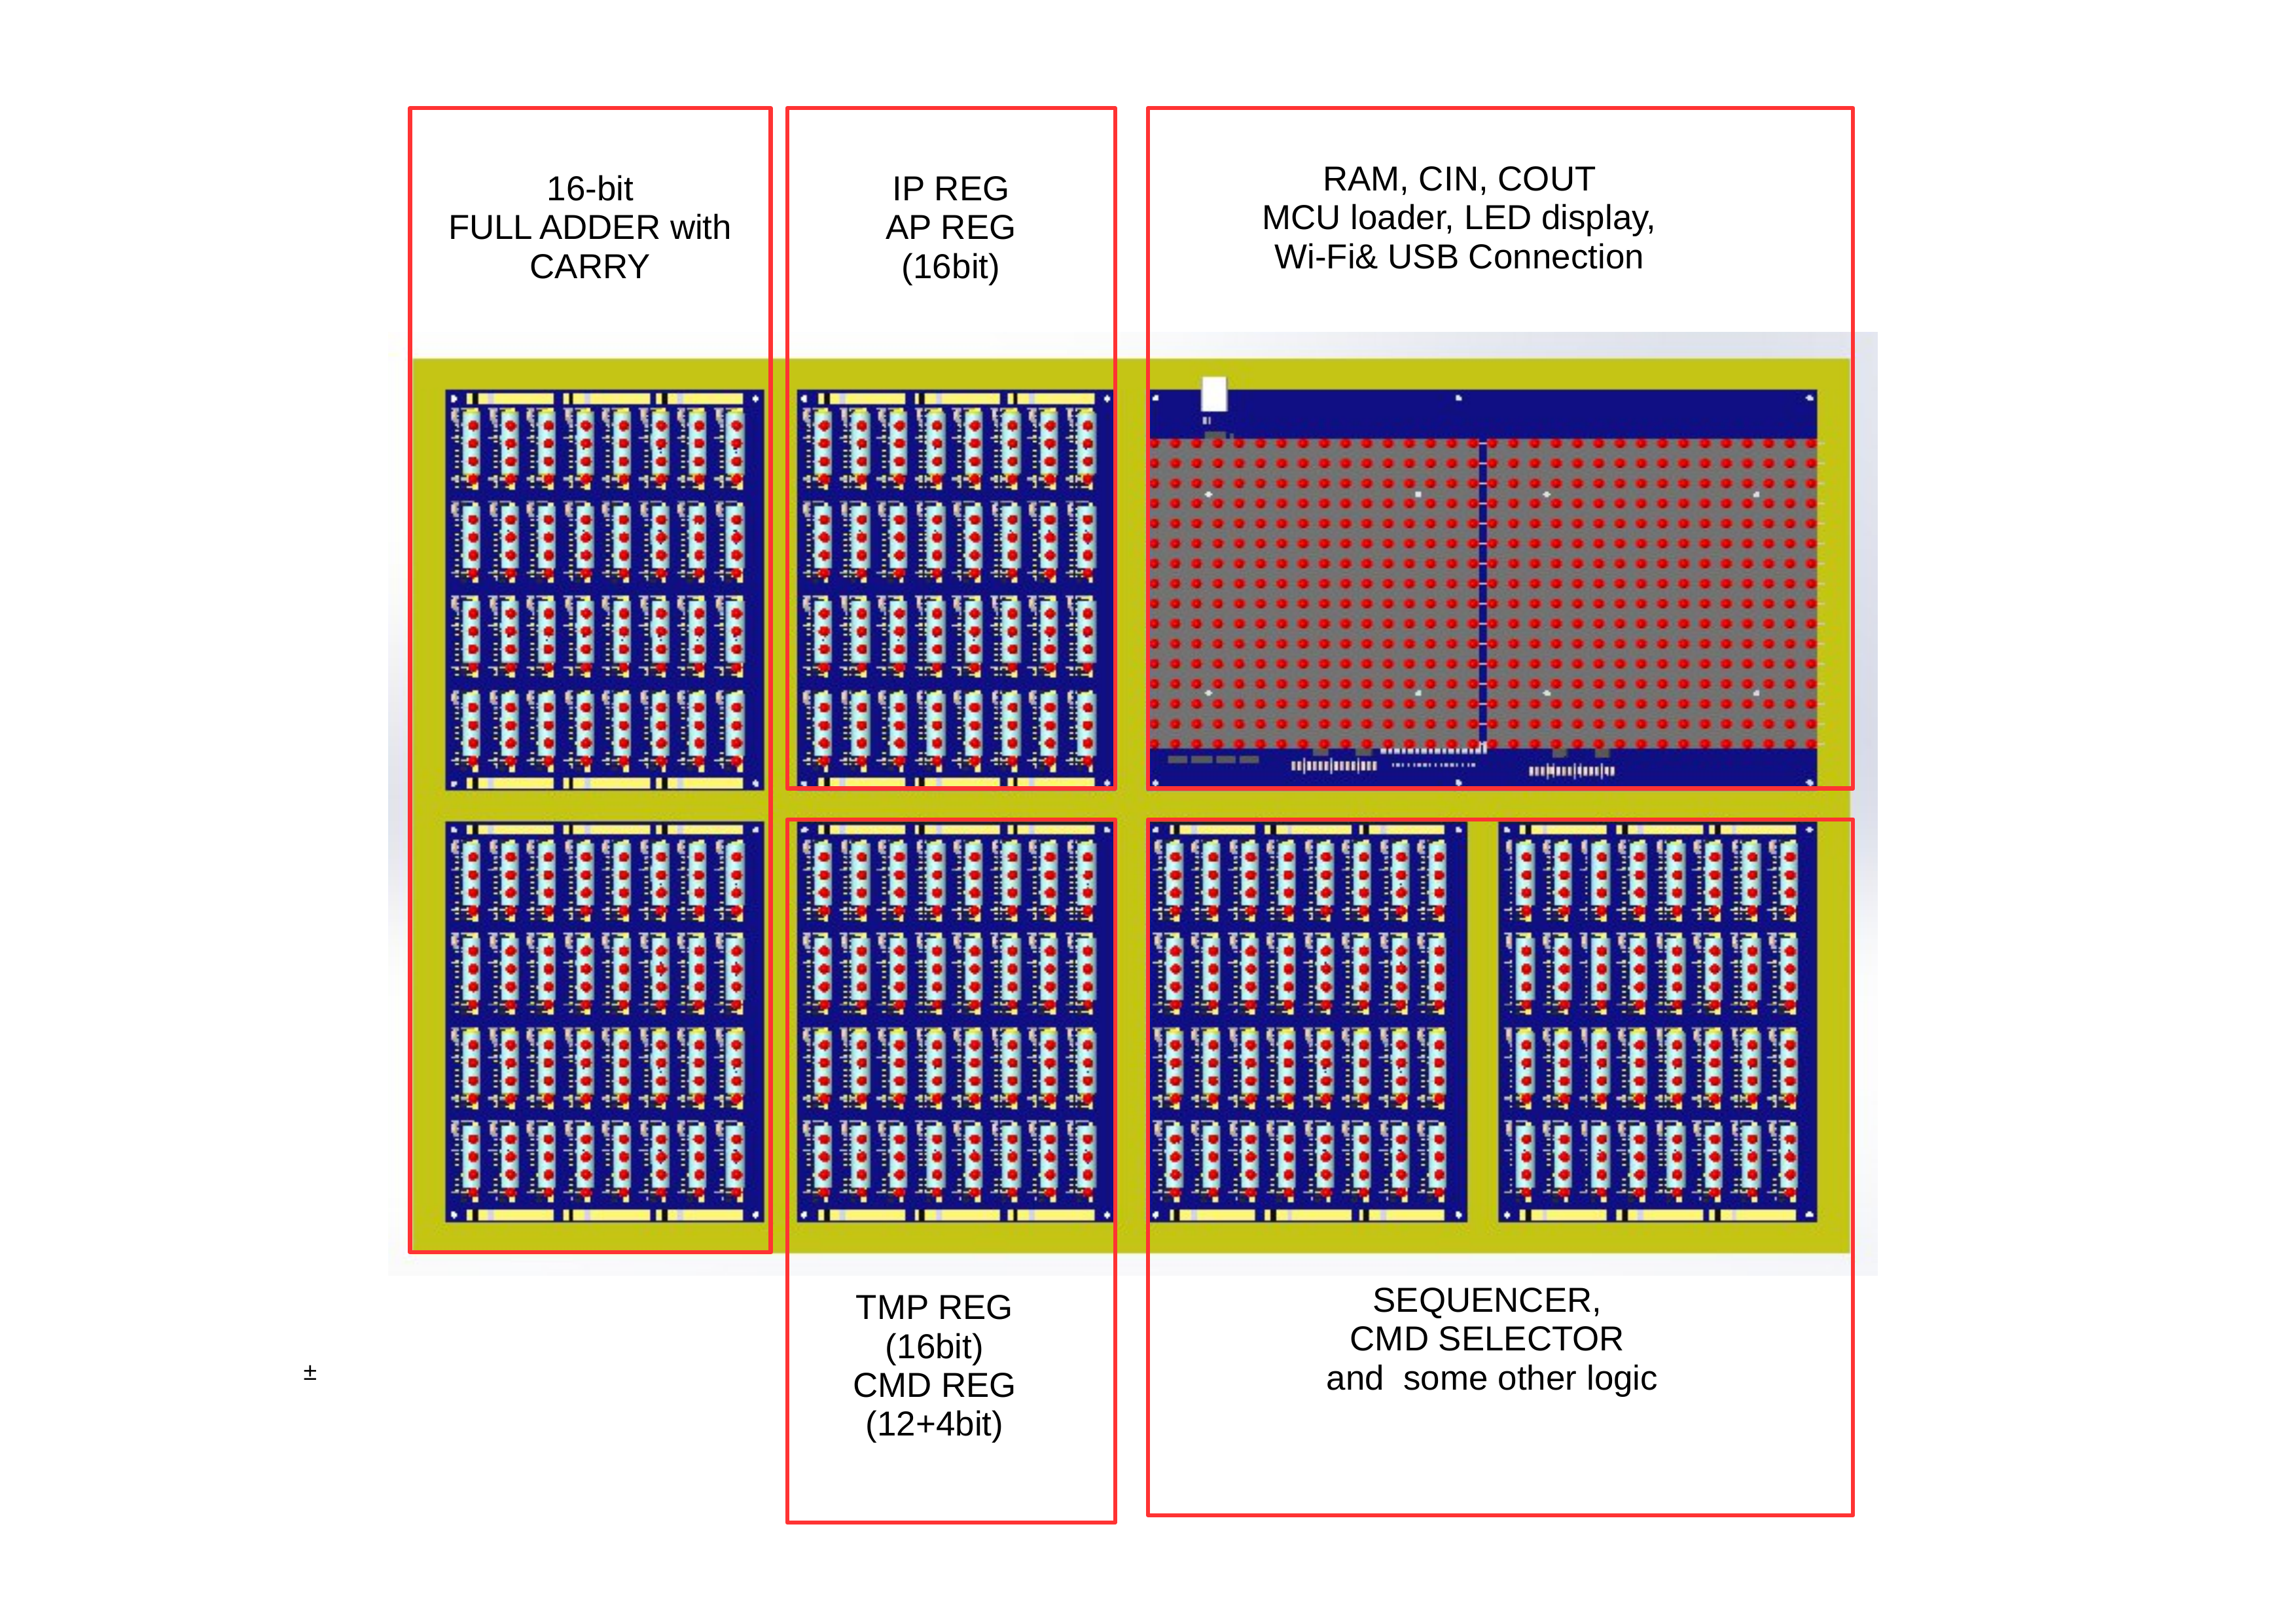

RAM, CIN, COUT
MCU loader, LED display,
Wi-Fi& USB Connection
16-bit
FULL ADDER with CARRY
IP REG
AP REG
(16bit)
SEQUENCER,
CMD SELECTOR
and some other logic
TMP REG
(16bit)
CMD REG
(12+4bit)
±